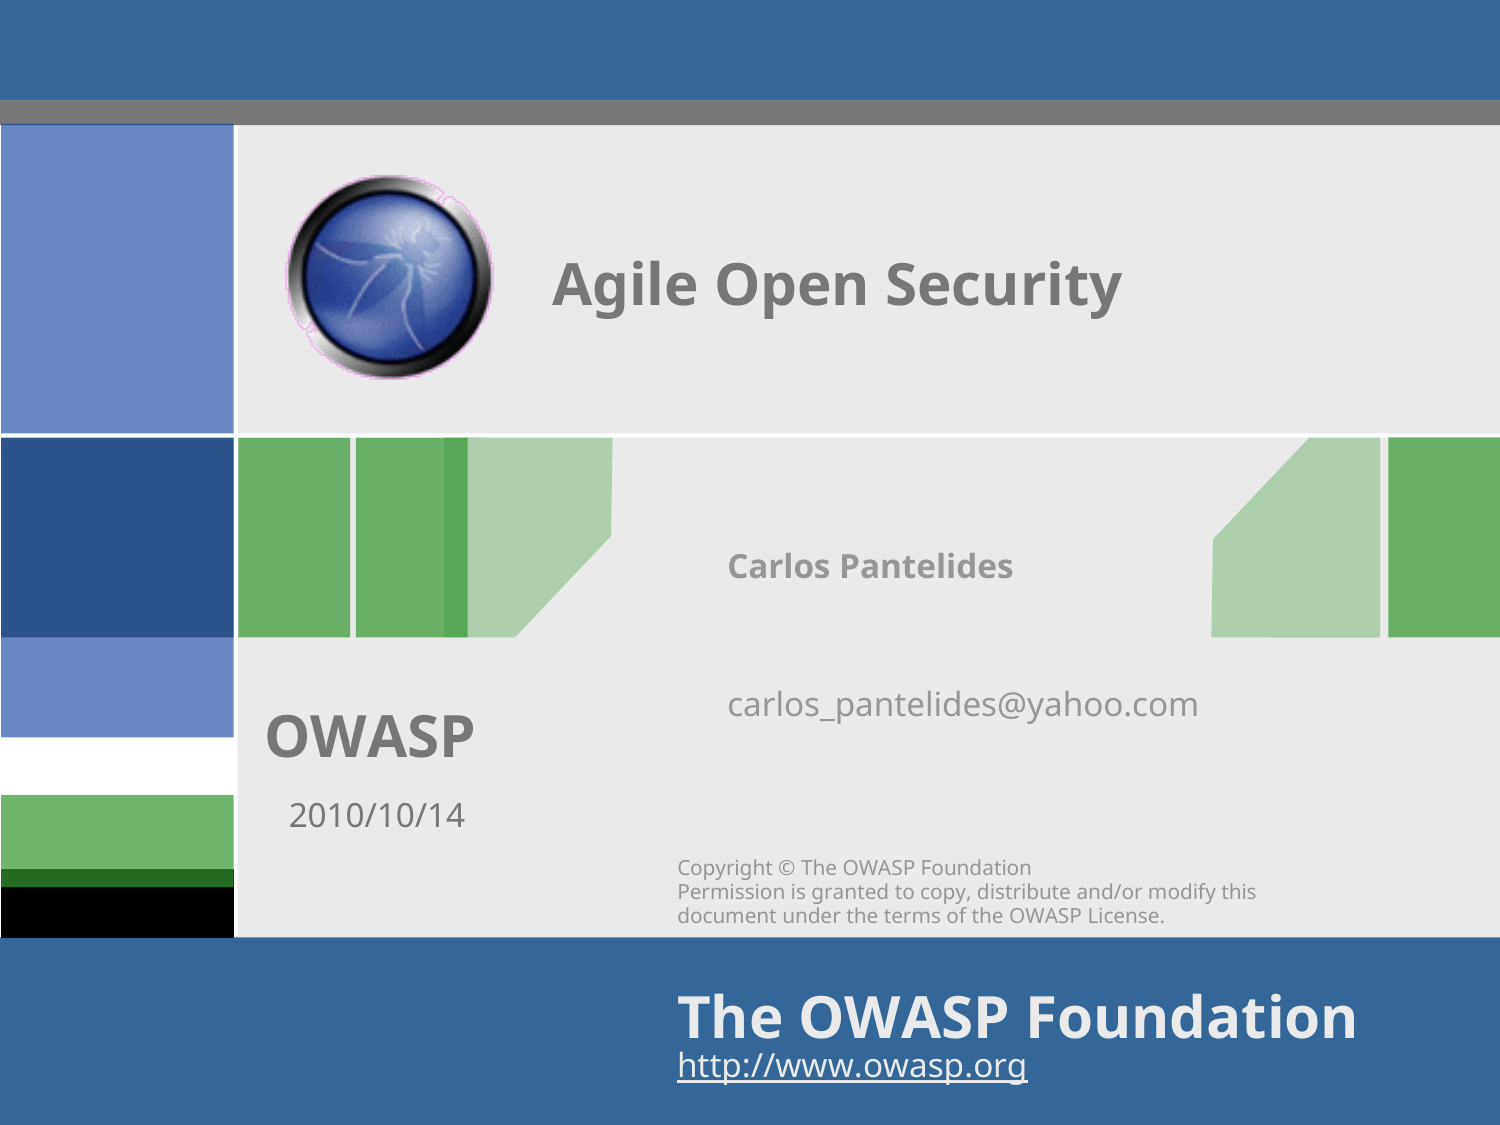

# Agile Open Security
Carlos Pantelides
carlos_pantelides@yahoo.com
2010/10/14